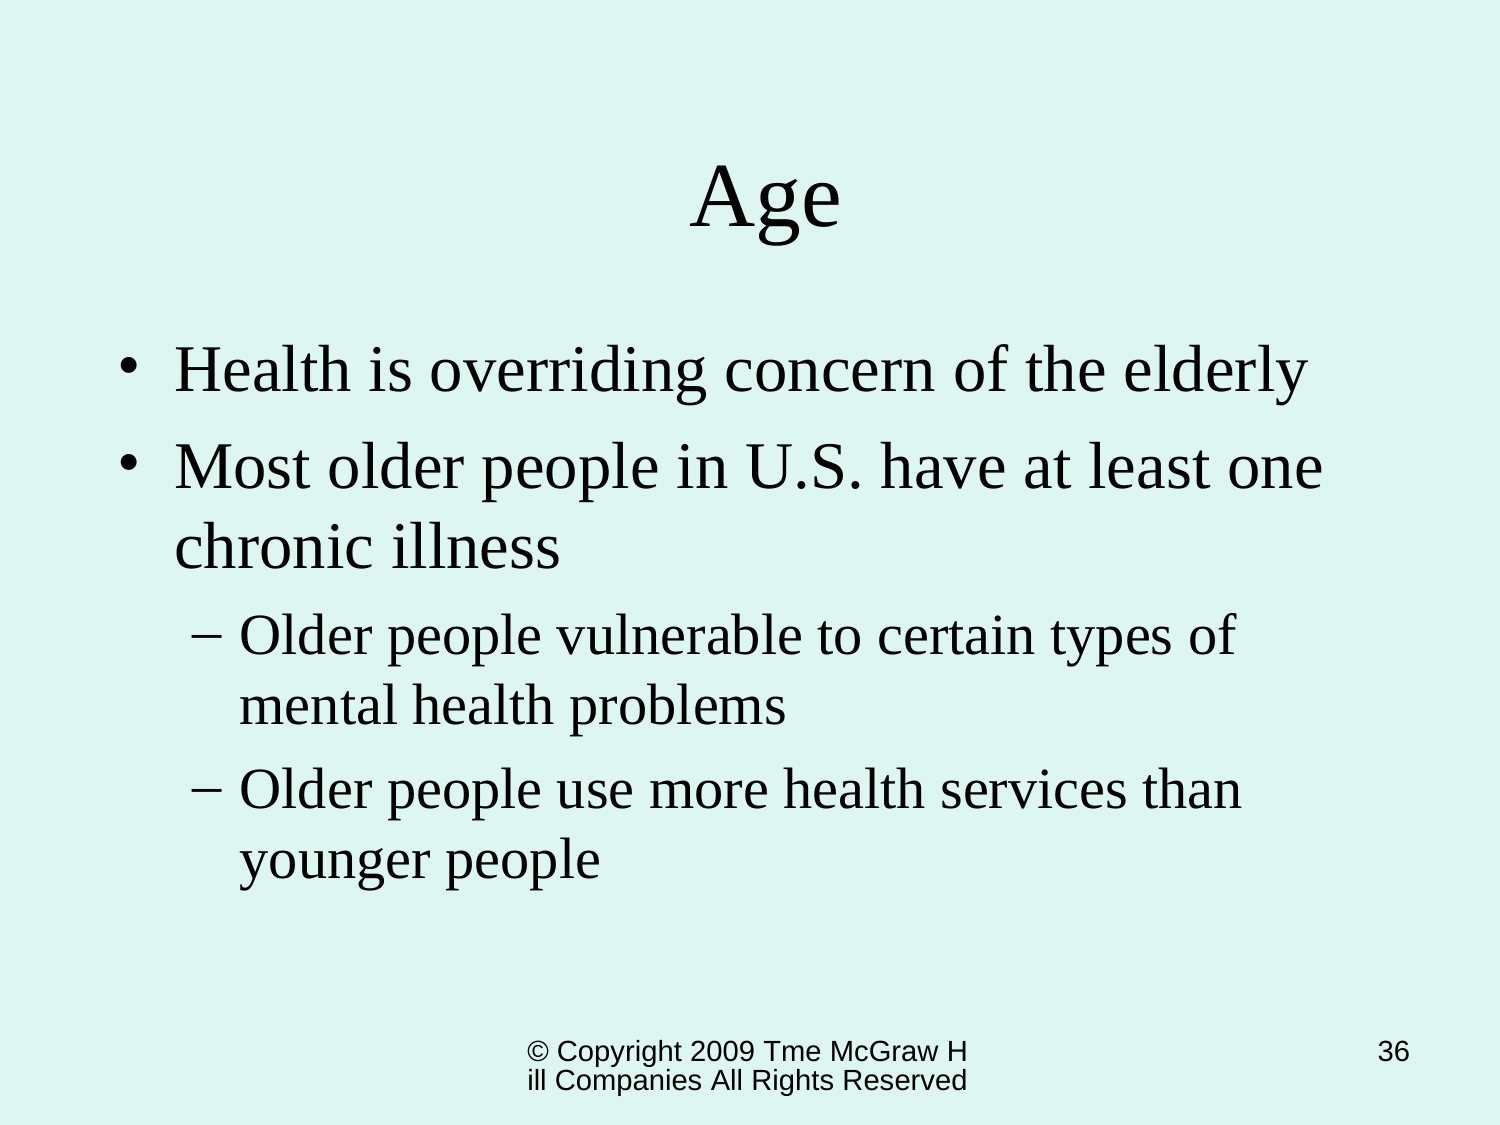

# Age
Health is overriding concern of the elderly
Most older people in U.S. have at least one chronic illness
Older people vulnerable to certain types of mental health problems
Older people use more health services than younger people
© Copyright 2009 Tme McGraw Hill Companies All Rights Reserved
36